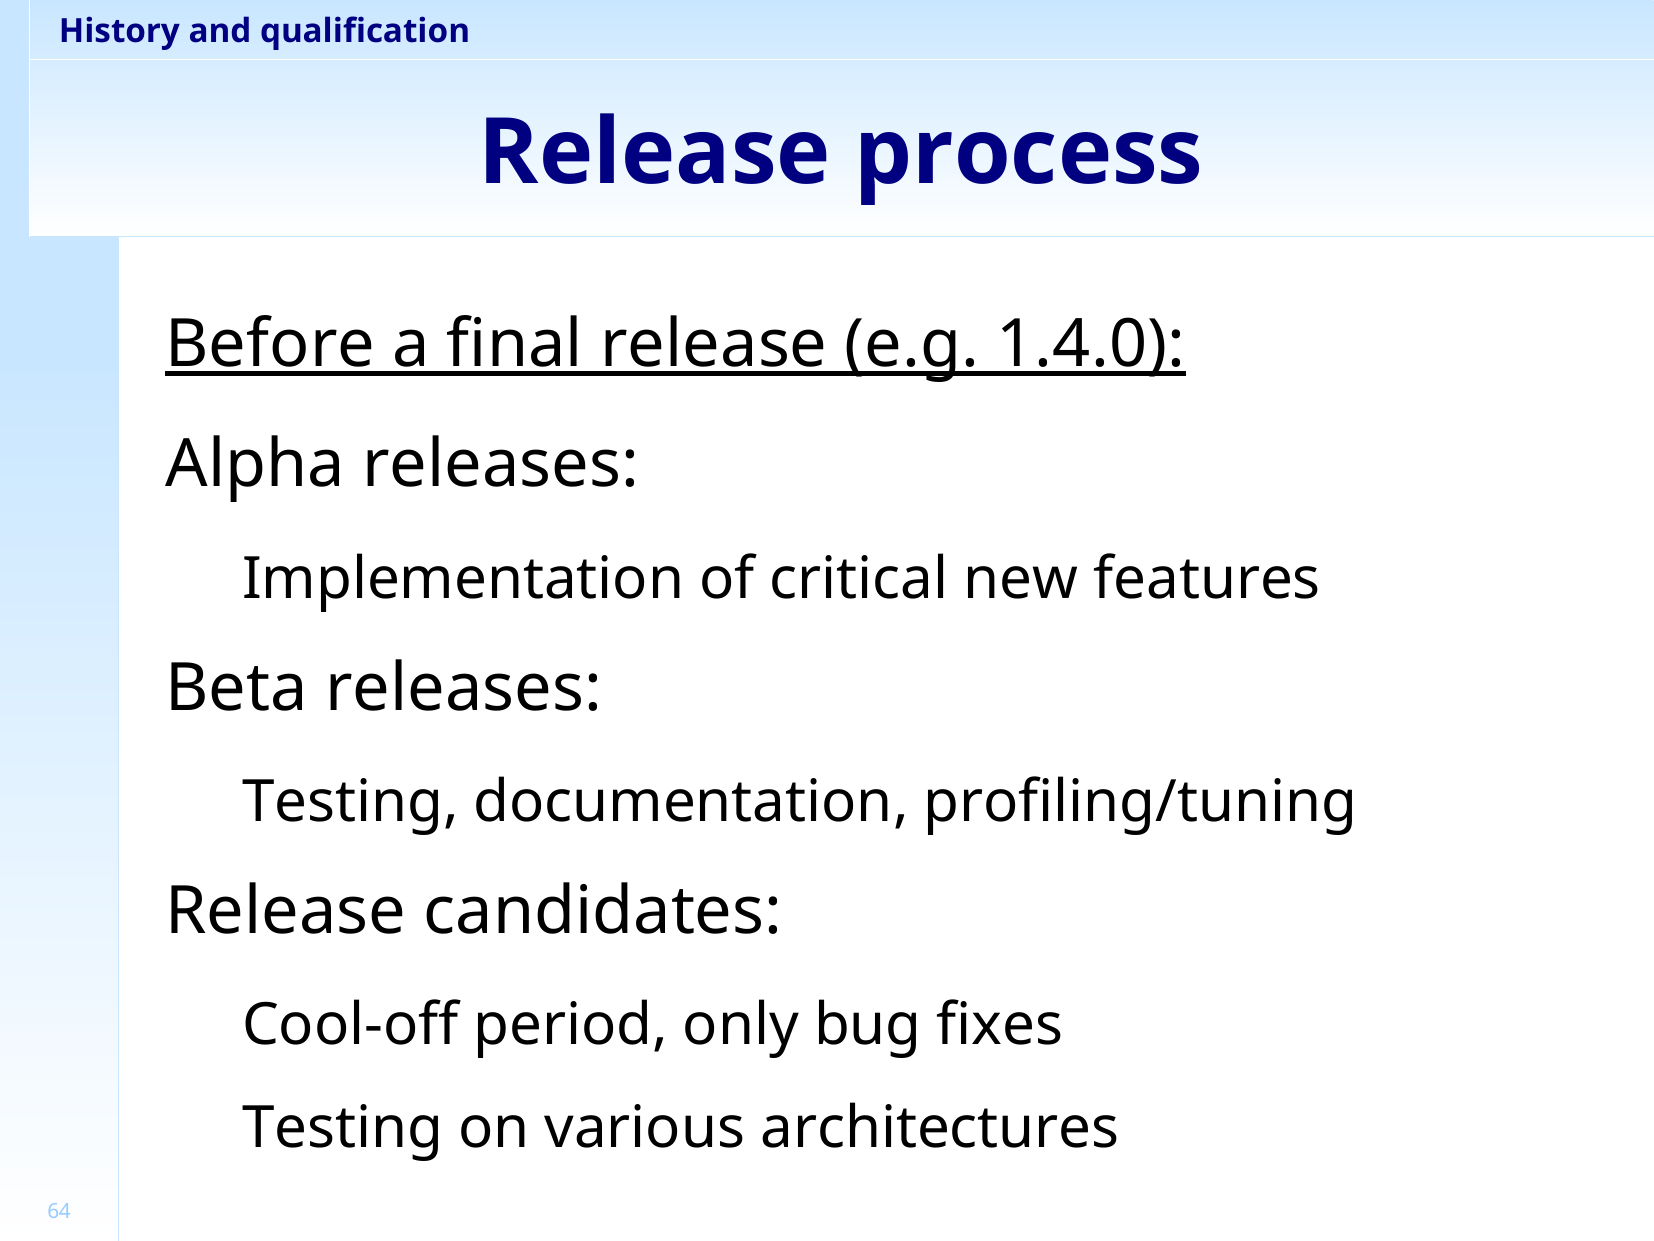

History and qualification
# Release process
Before a final release (e.g. 1.4.0):
Alpha releases:
Implementation of critical new features
Beta releases:
Testing, documentation, profiling/tuning
Release candidates:
Cool-off period, only bug fixes
Testing on various architectures